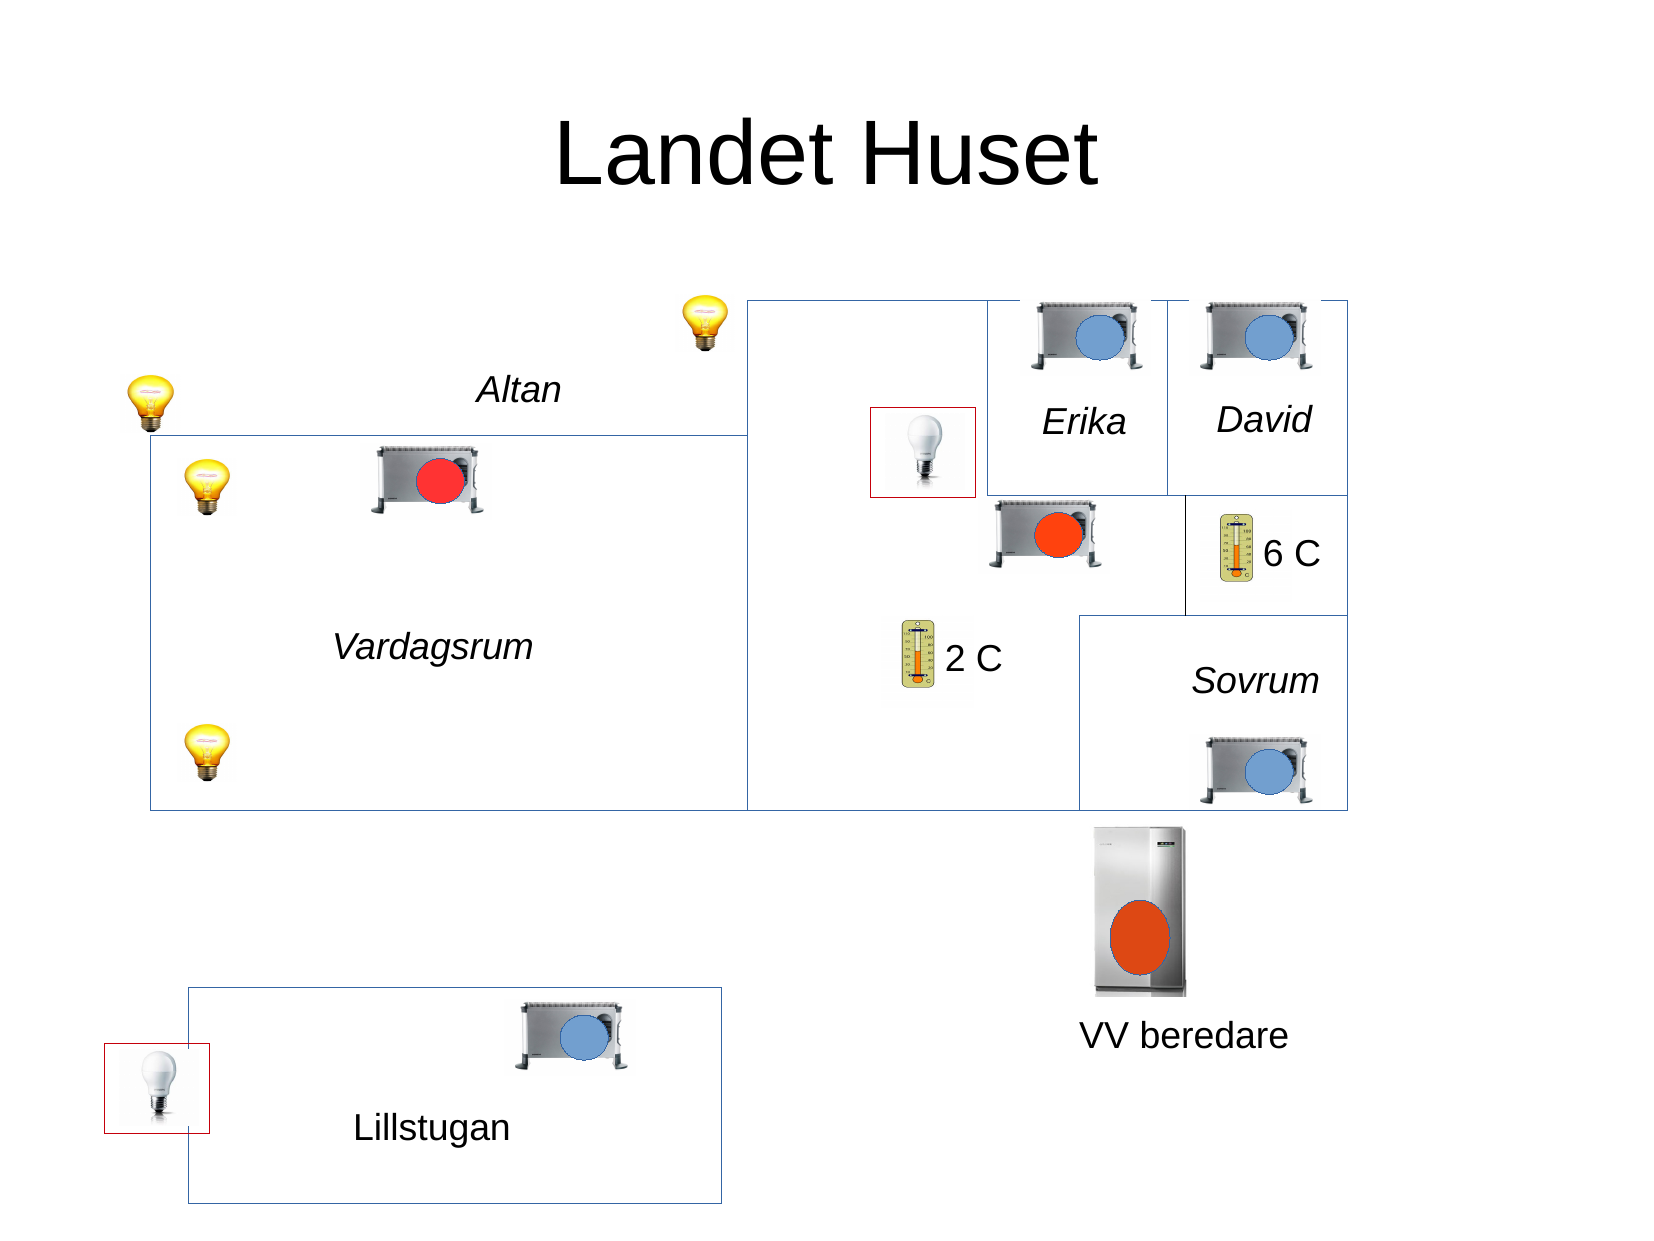

# Landet Huset
Altan
David
Erika
6 C
Vardagsrum
2 C
Sovrum
VV beredare
Lillstugan